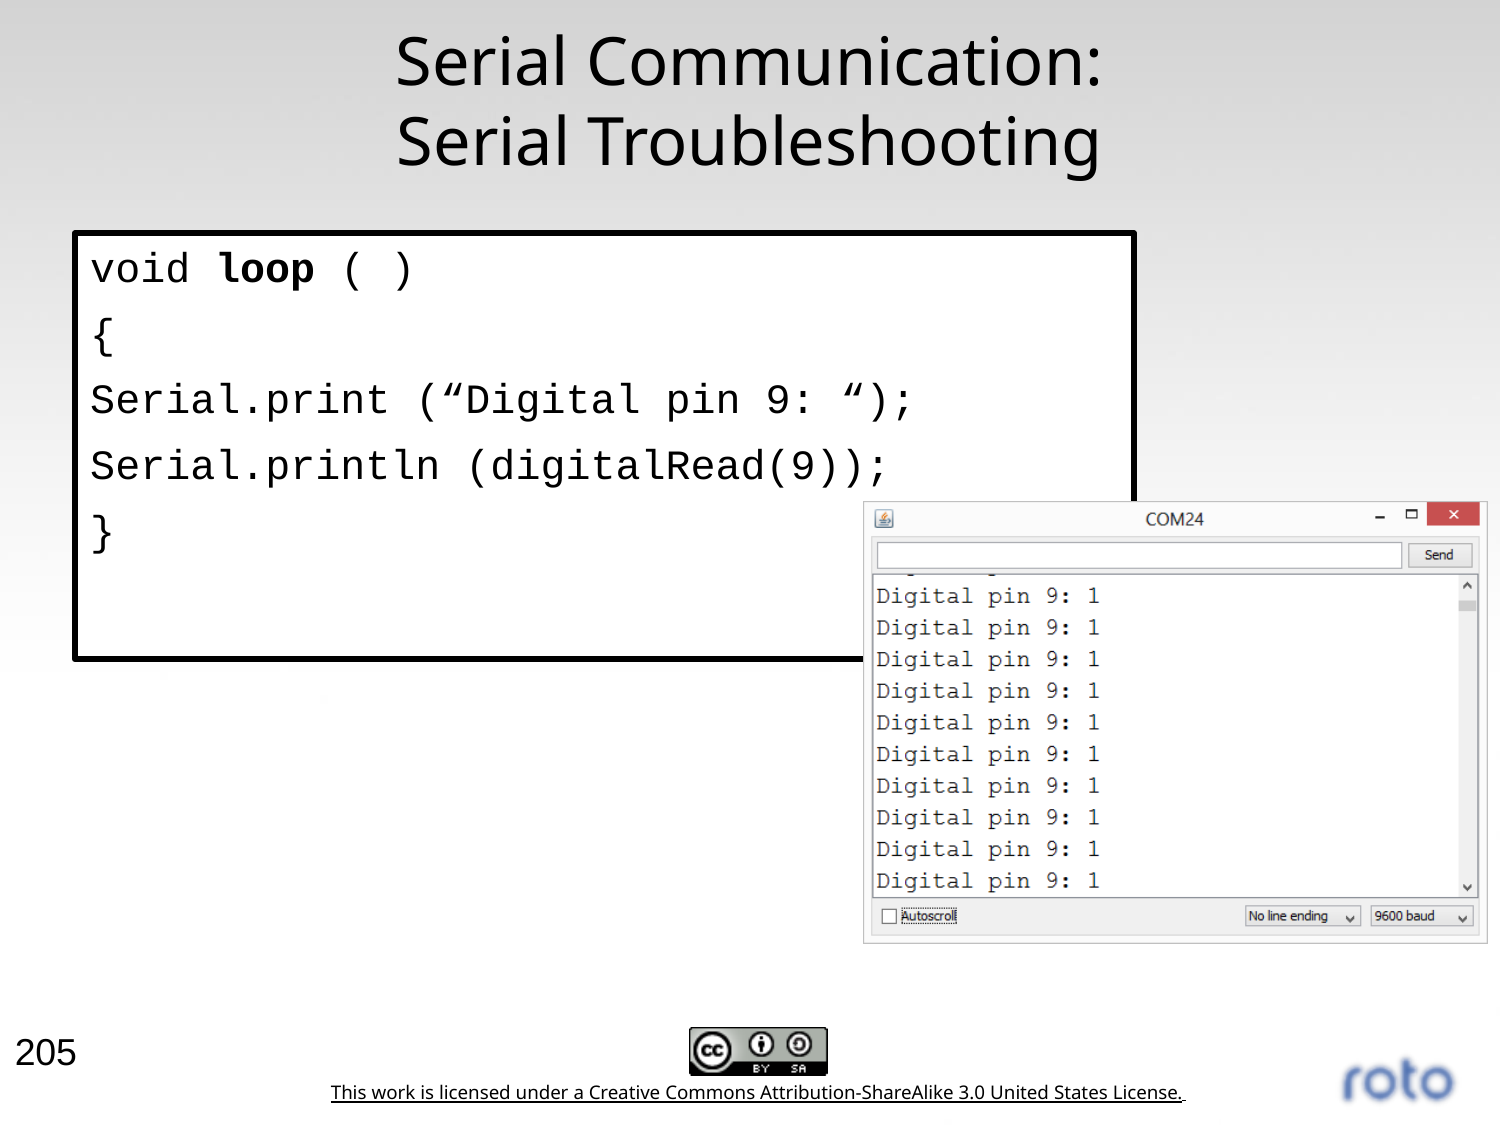

Serial Communication:
Serial Troubleshooting
# void loop ( )
{
Serial.print (“Digital pin 9: “);
Serial.println (digitalRead(9));
}